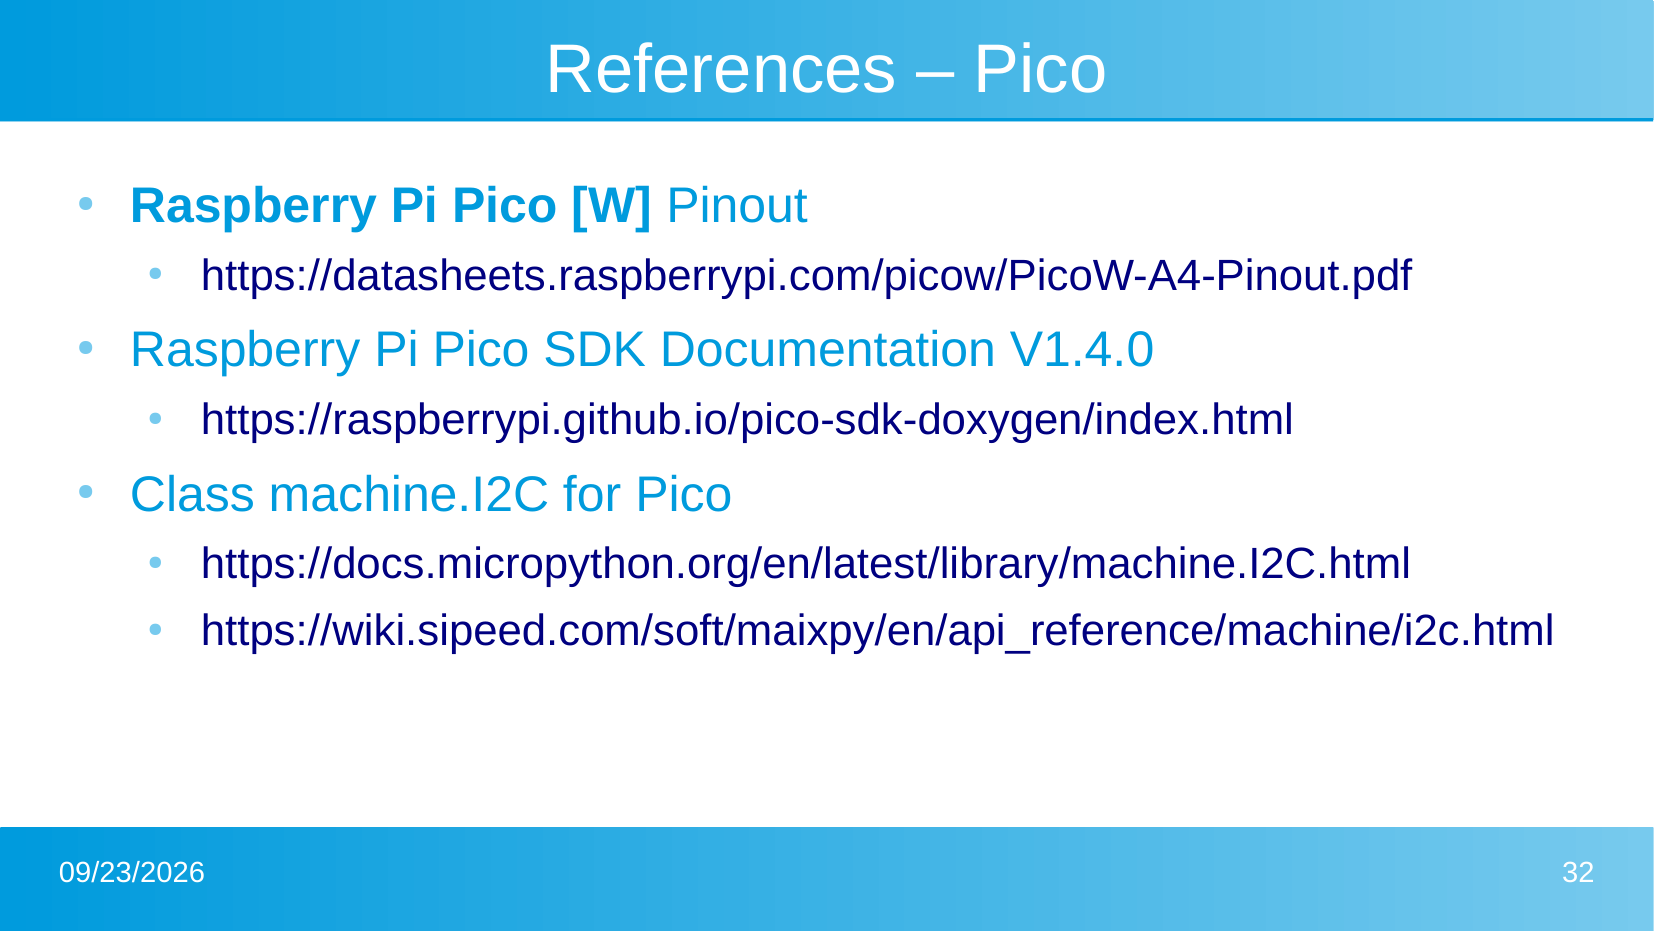

# References – Pico
Raspberry Pi Pico [W] Pinout
https://datasheets.raspberrypi.com/picow/PicoW-A4-Pinout.pdf
Raspberry Pi Pico SDK Documentation V1.4.0
https://raspberrypi.github.io/pico-sdk-doxygen/index.html
Class machine.I2C for Pico
https://docs.micropython.org/en/latest/library/machine.I2C.html
https://wiki.sipeed.com/soft/maixpy/en/api_reference/machine/i2c.html
32